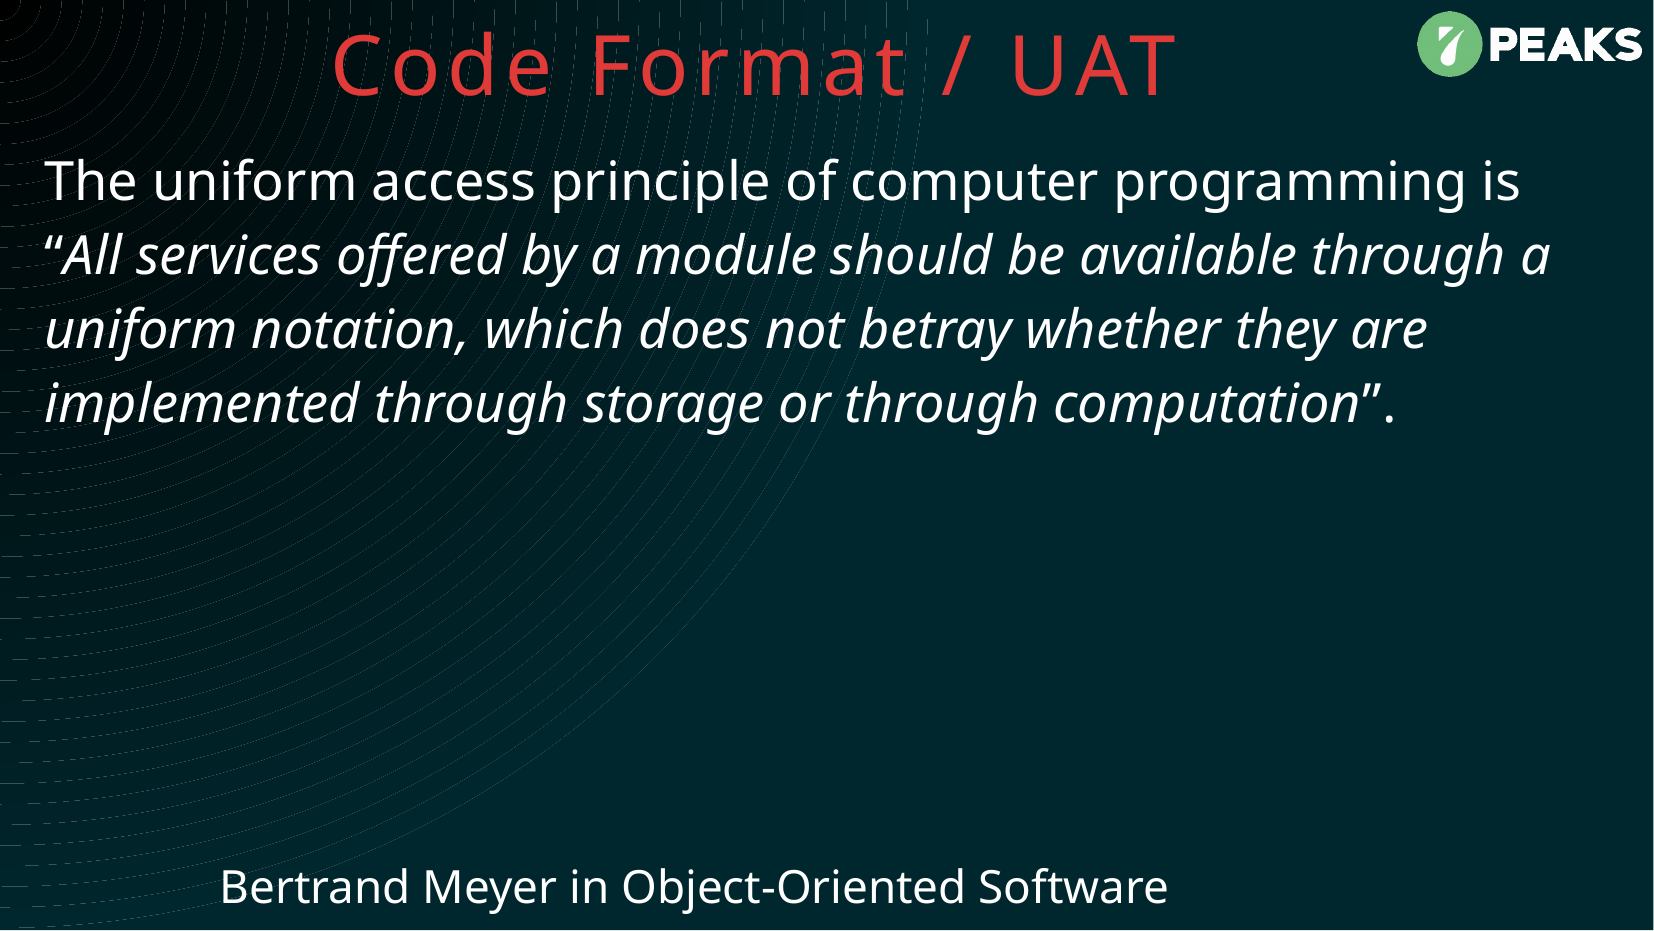

Code Format / UAT
The uniform access principle of computer programming is “All services offered by a module should be available through a uniform notation, which does not betray whether they are implemented through storage or through computation”.
Bertrand Meyer in Object-Oriented Software Construction